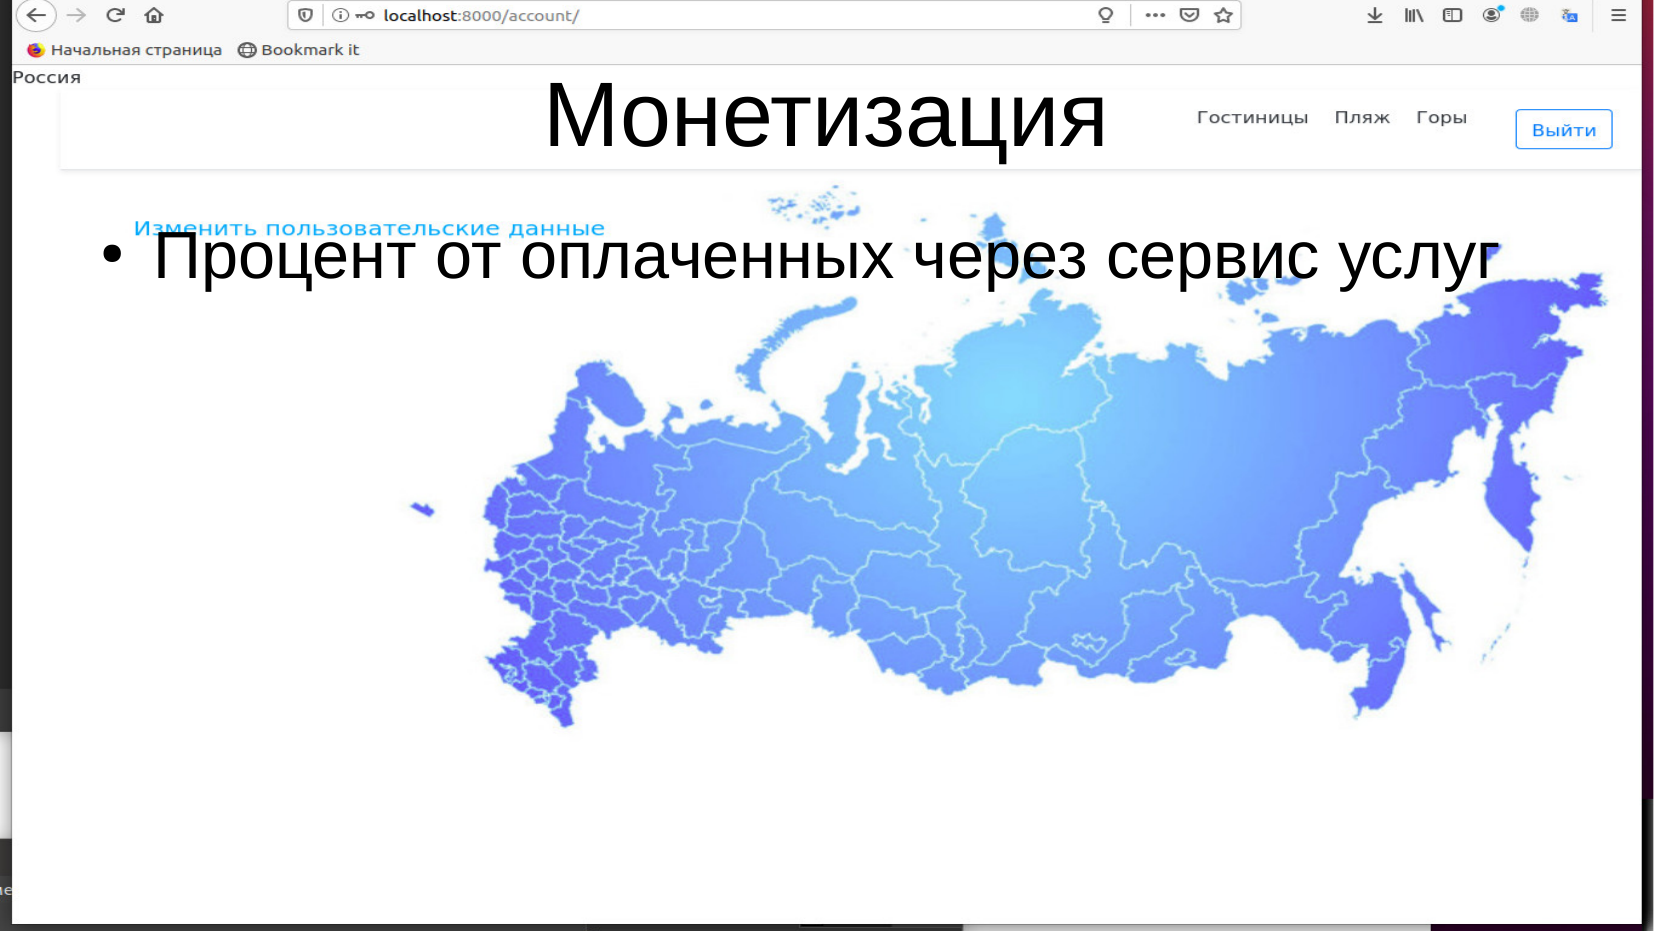

# Монетизация
Процент от оплаченных через сервис услуг